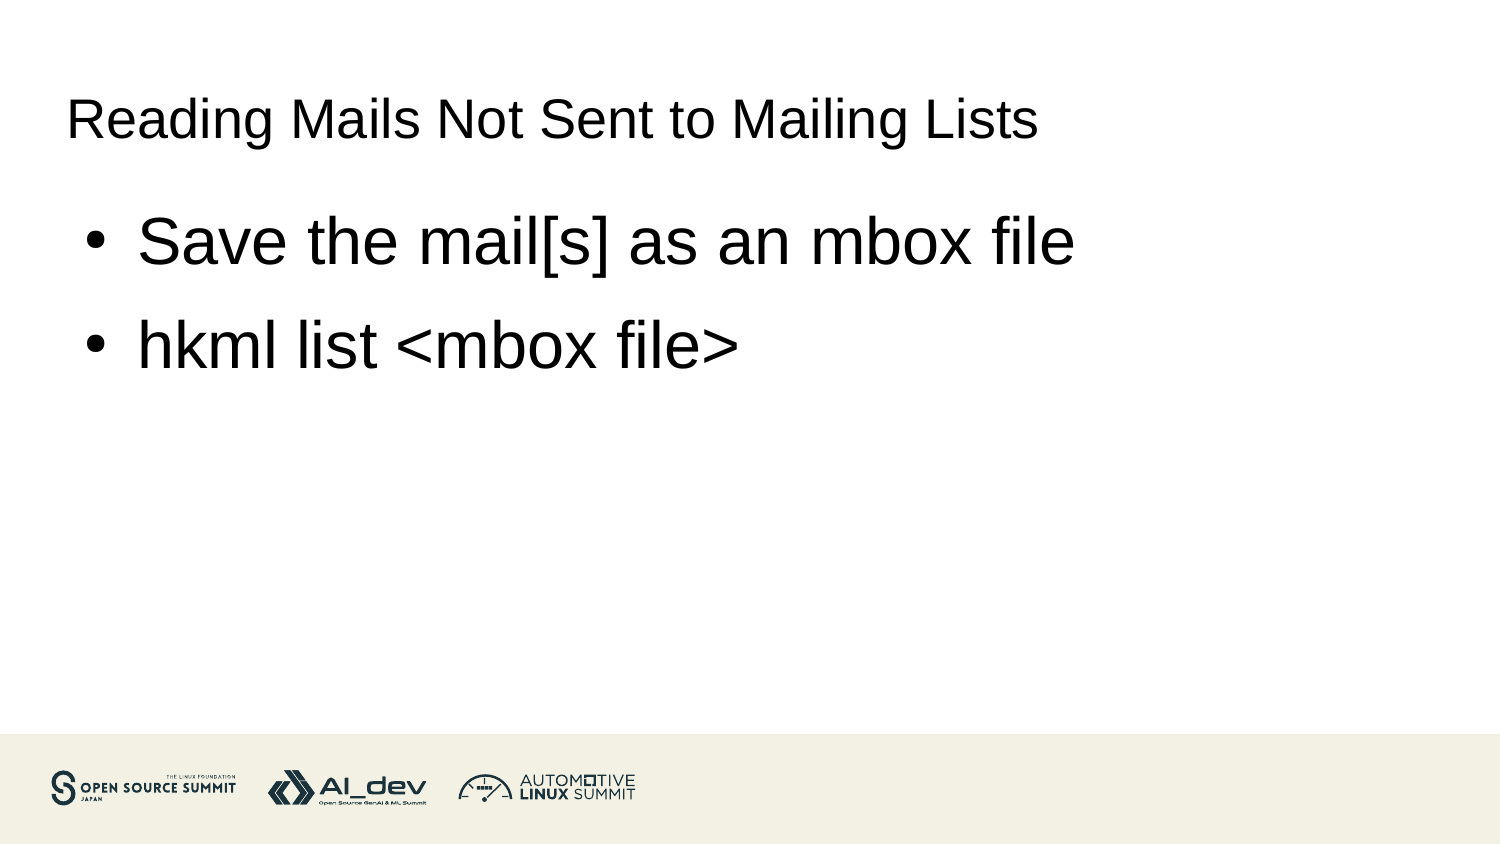

# Reading Mails Not Sent to Mailing Lists
Save the mail[s] as an mbox file
hkml list <mbox file>